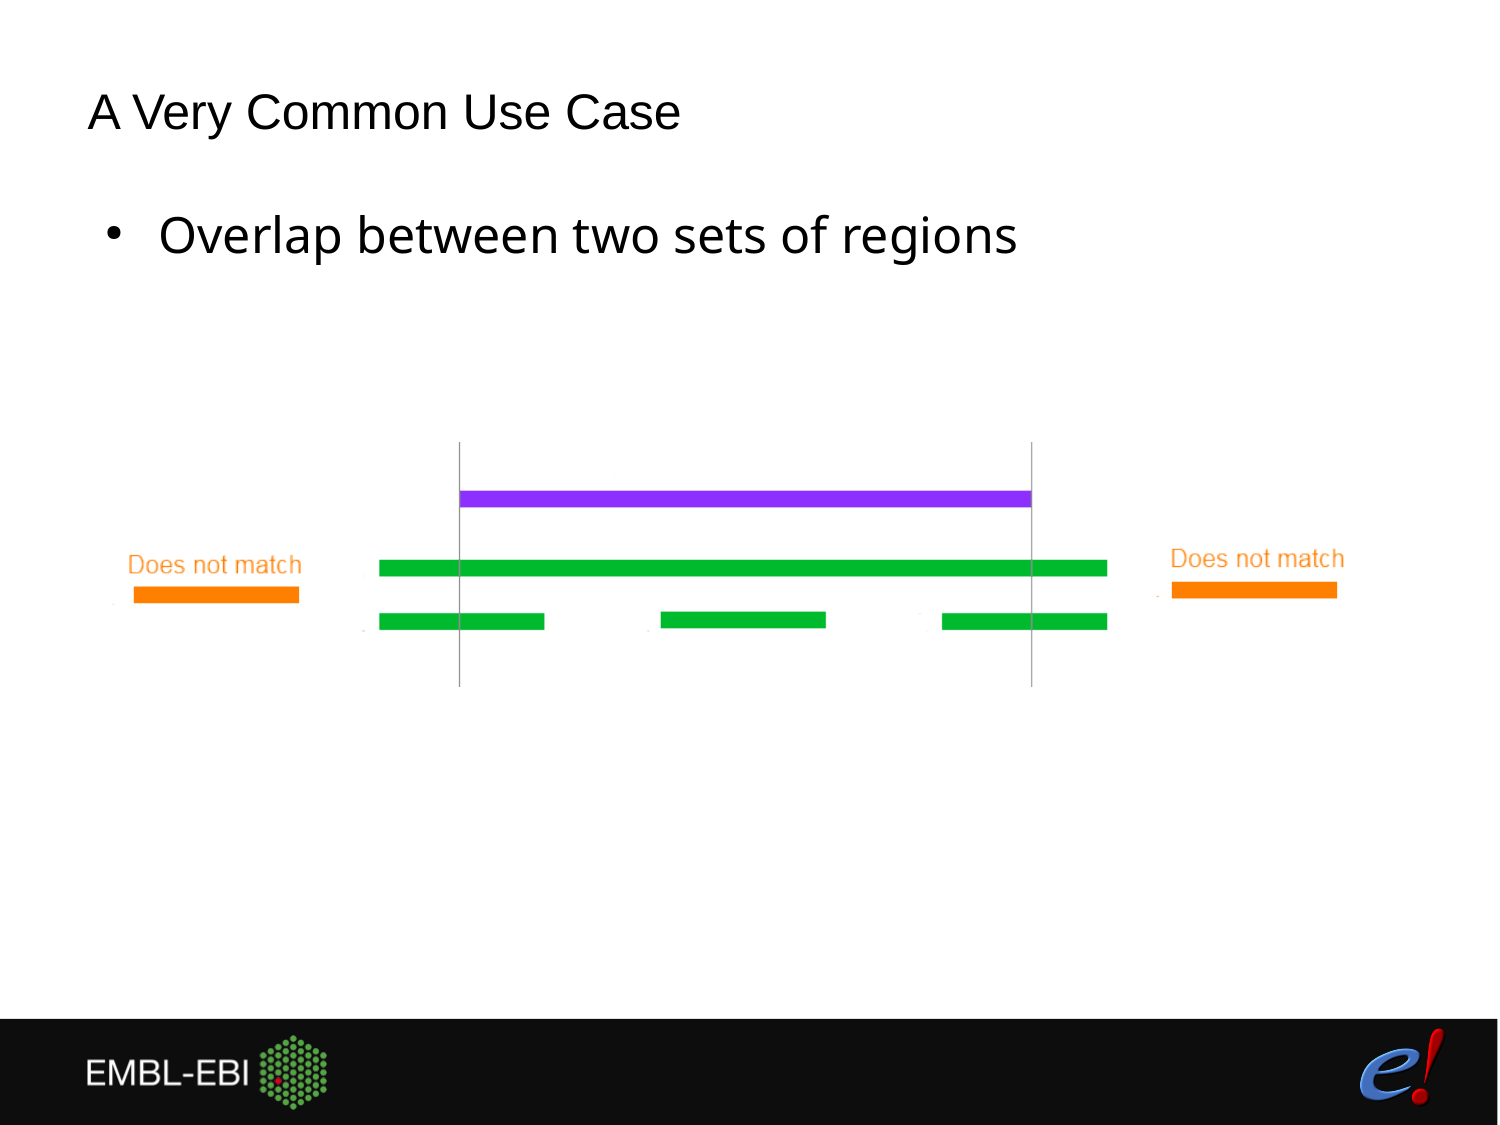

# A Very Common Use Case
Overlap between two sets of regions